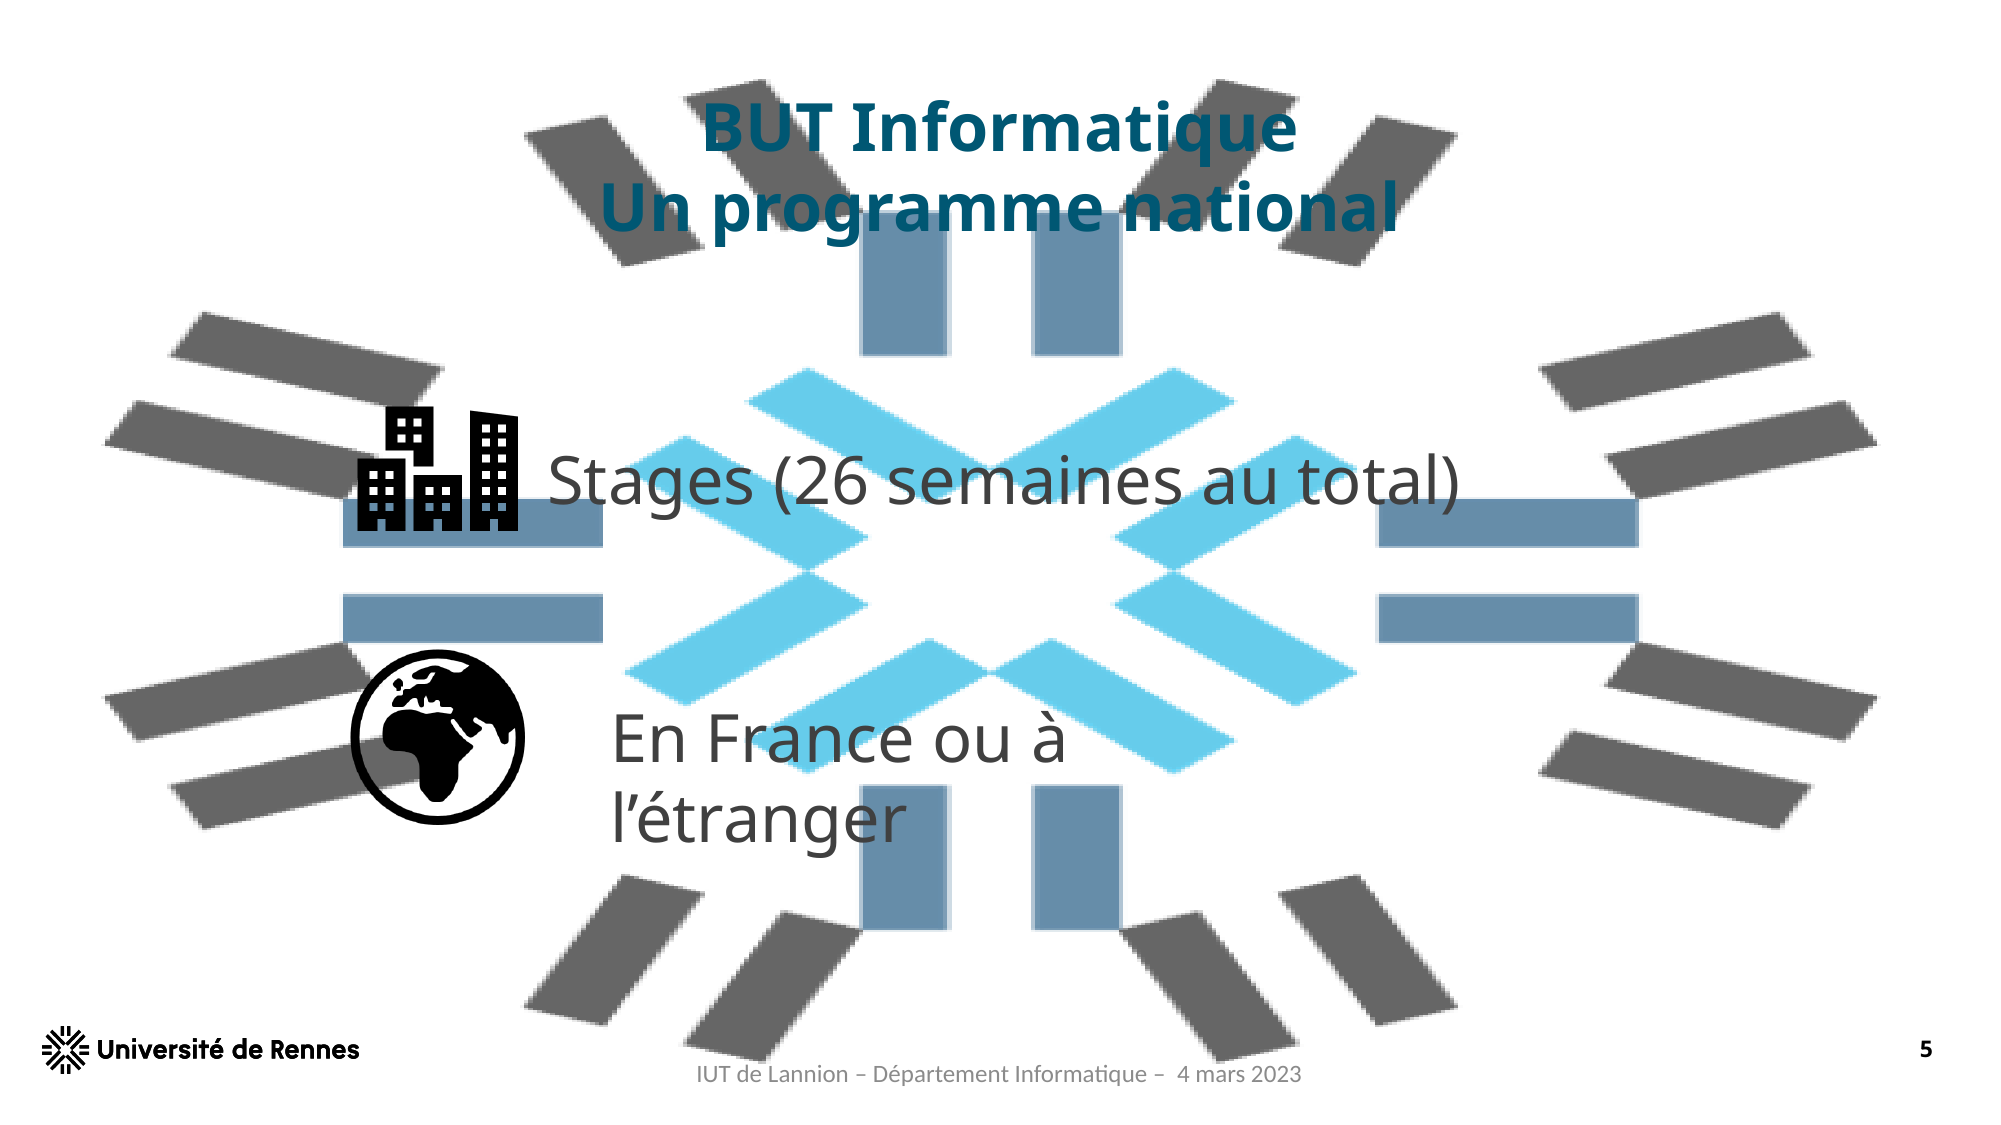

BUT Informatique
Un programme national
Stages (26 semaines au total)
En France ou à l’étranger
5
IUT de Lannion – Département Informatique – 4 mars 2023